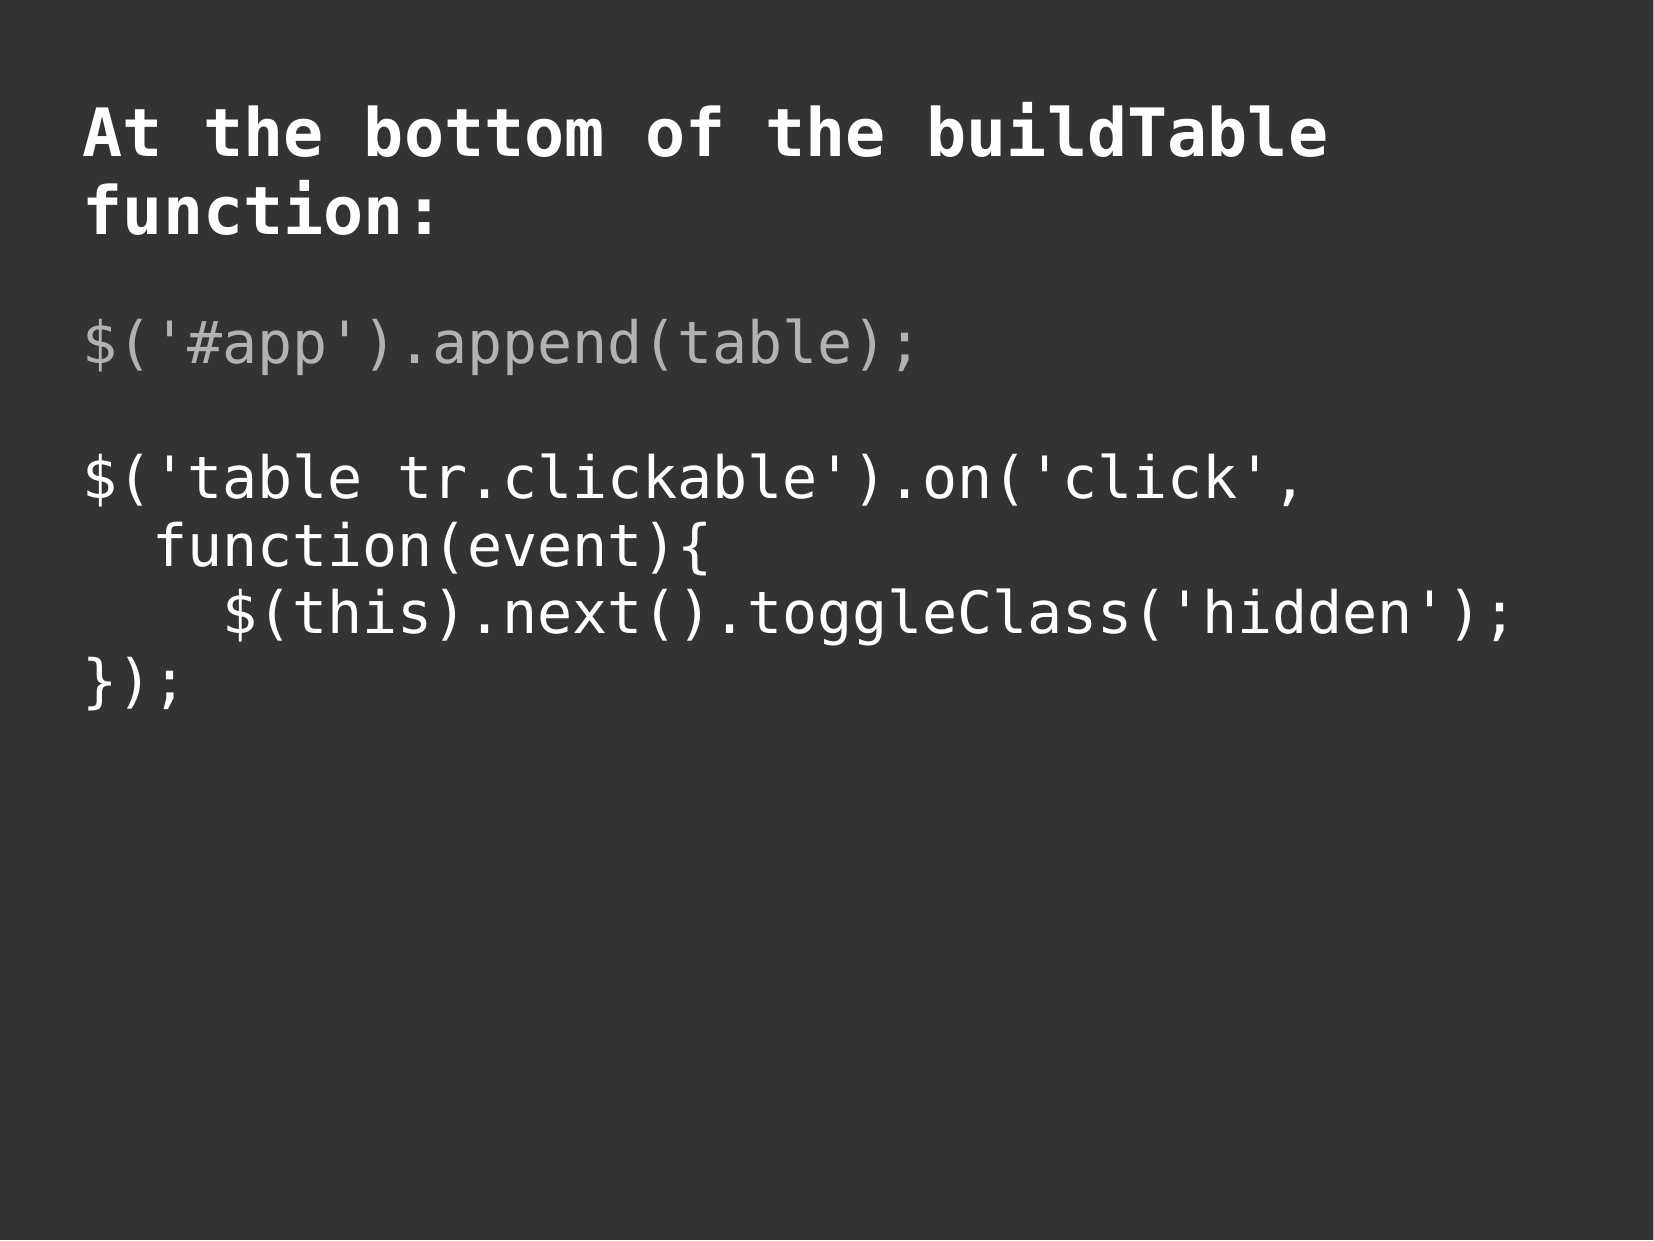

# At the bottom of the buildTable function:
$('#app').append(table);
$('table tr.clickable').on('click',
 function(event){
 $(this).next().toggleClass('hidden');
});